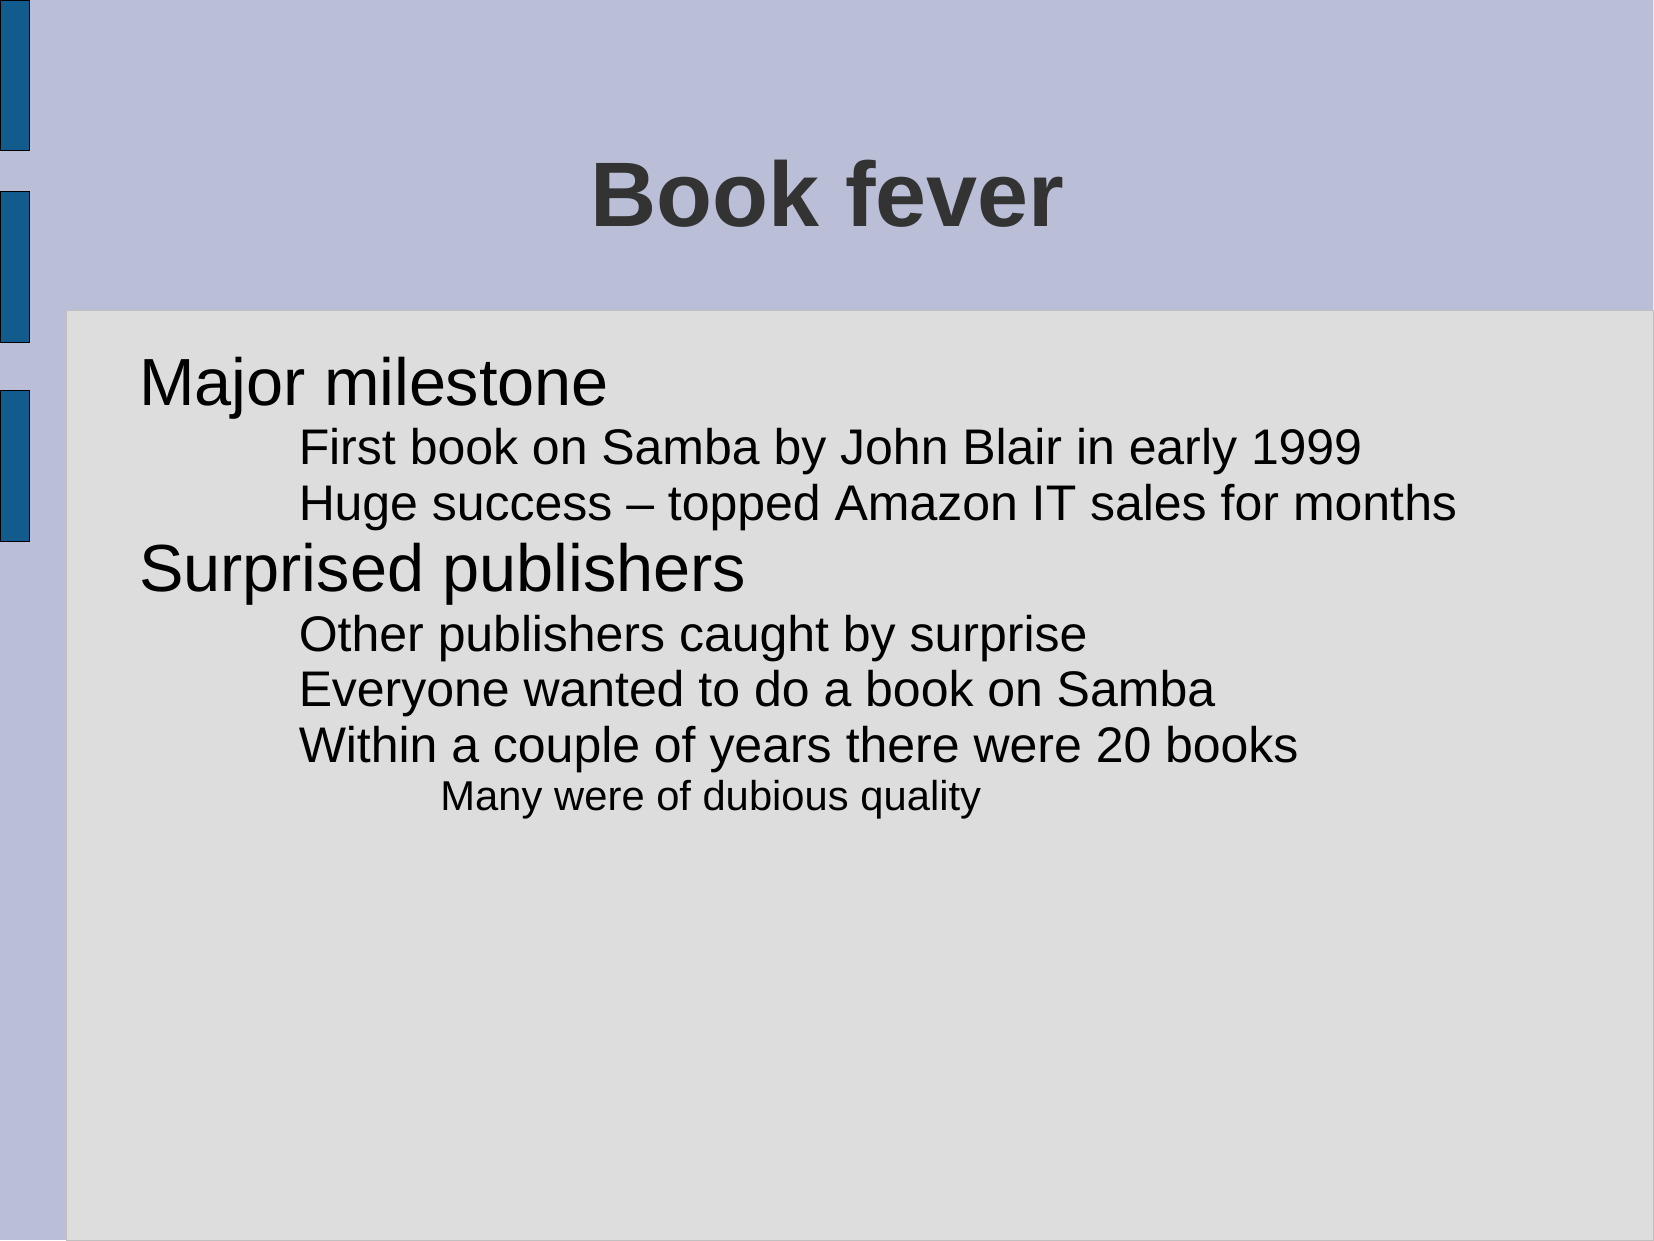

# Book fever
Major milestone
First book on Samba by John Blair in early 1999
Huge success – topped Amazon IT sales for months
Surprised publishers
Other publishers caught by surprise
Everyone wanted to do a book on Samba
Within a couple of years there were 20 books
Many were of dubious quality